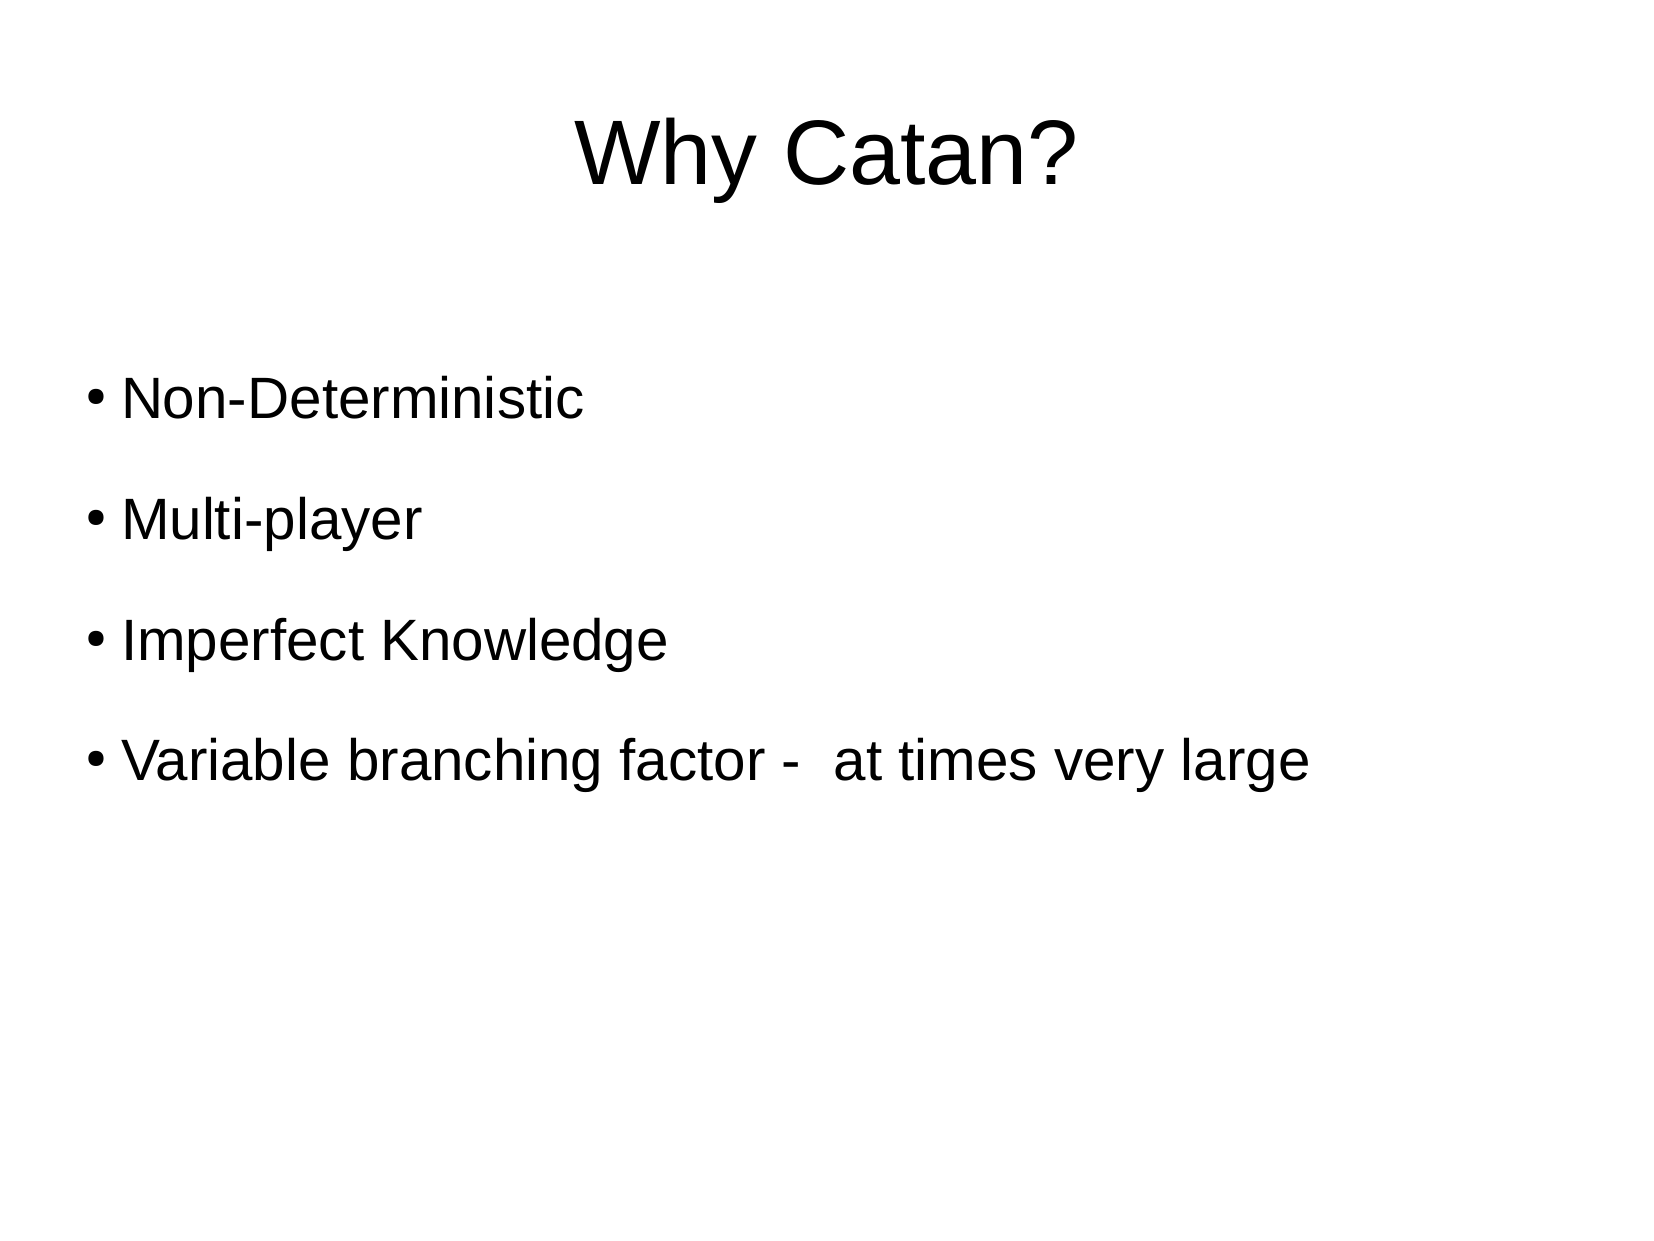

# Why Catan?
Non-Deterministic
Multi-player
Imperfect Knowledge
Variable branching factor - at times very large